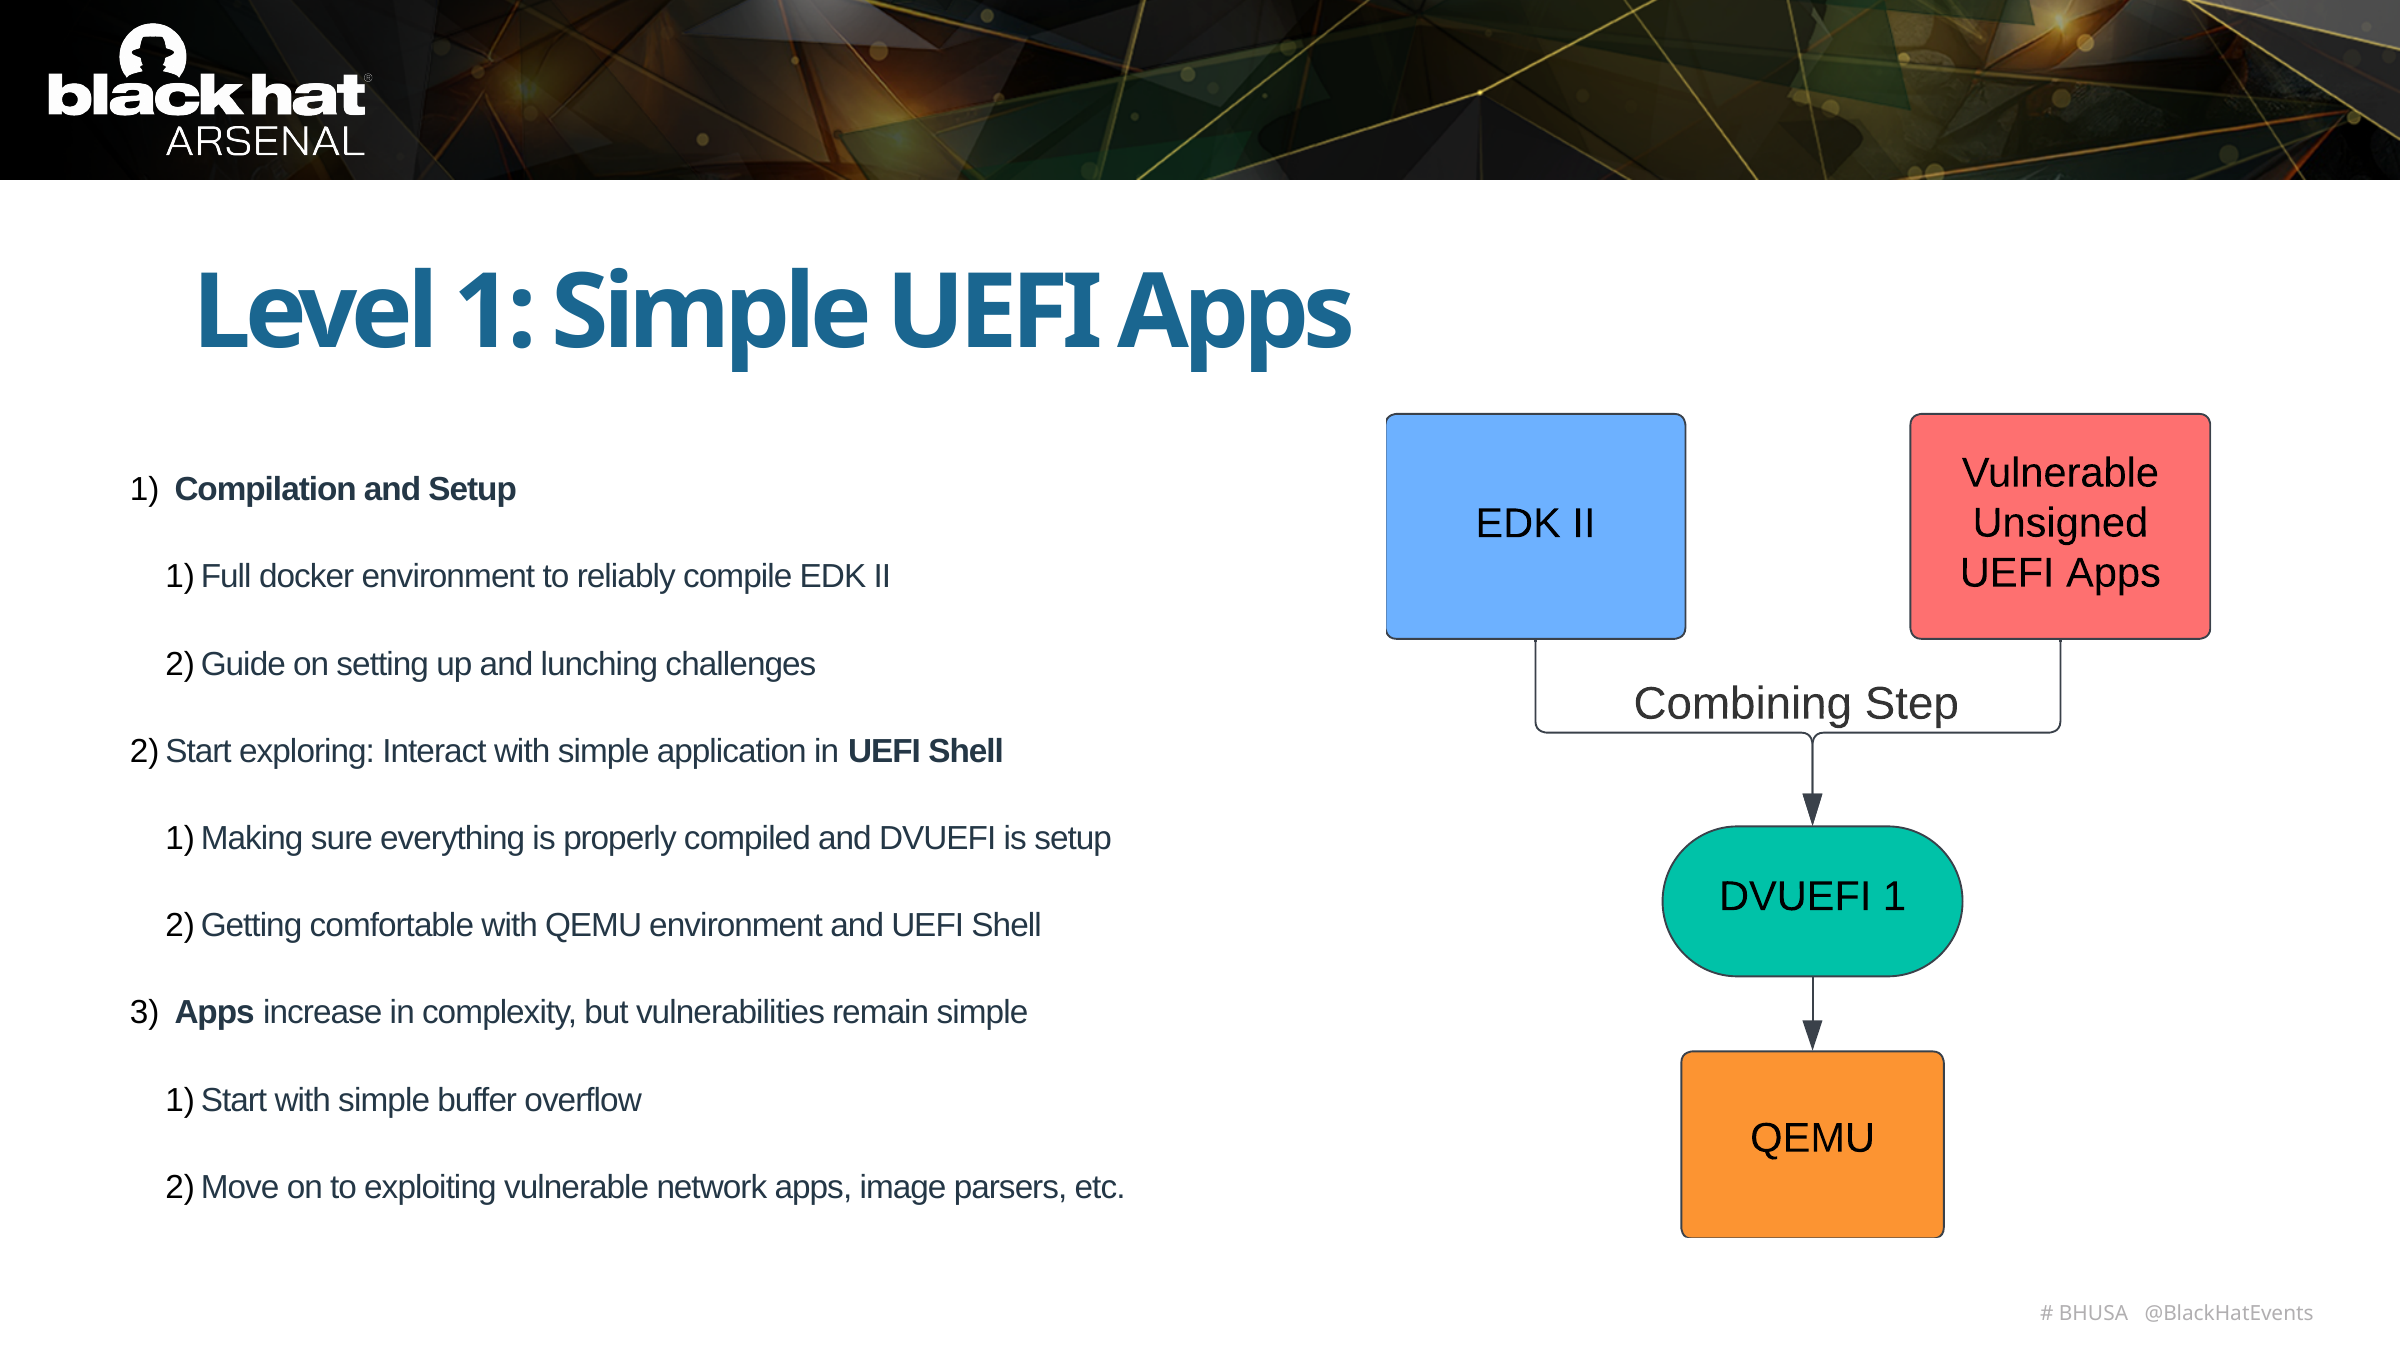

Level 1: Simple UEFI Apps
 Compilation and Setup
Full docker environment to reliably compile EDK II
Guide on setting up and lunching challenges
Start exploring: Interact with simple application in UEFI Shell
Making sure everything is properly compiled and DVUEFI is setup
Getting comfortable with QEMU environment and UEFI Shell
 Apps increase in complexity, but vulnerabilities remain simple
Start with simple buffer overflow
Move on to exploiting vulnerable network apps, image parsers, etc.